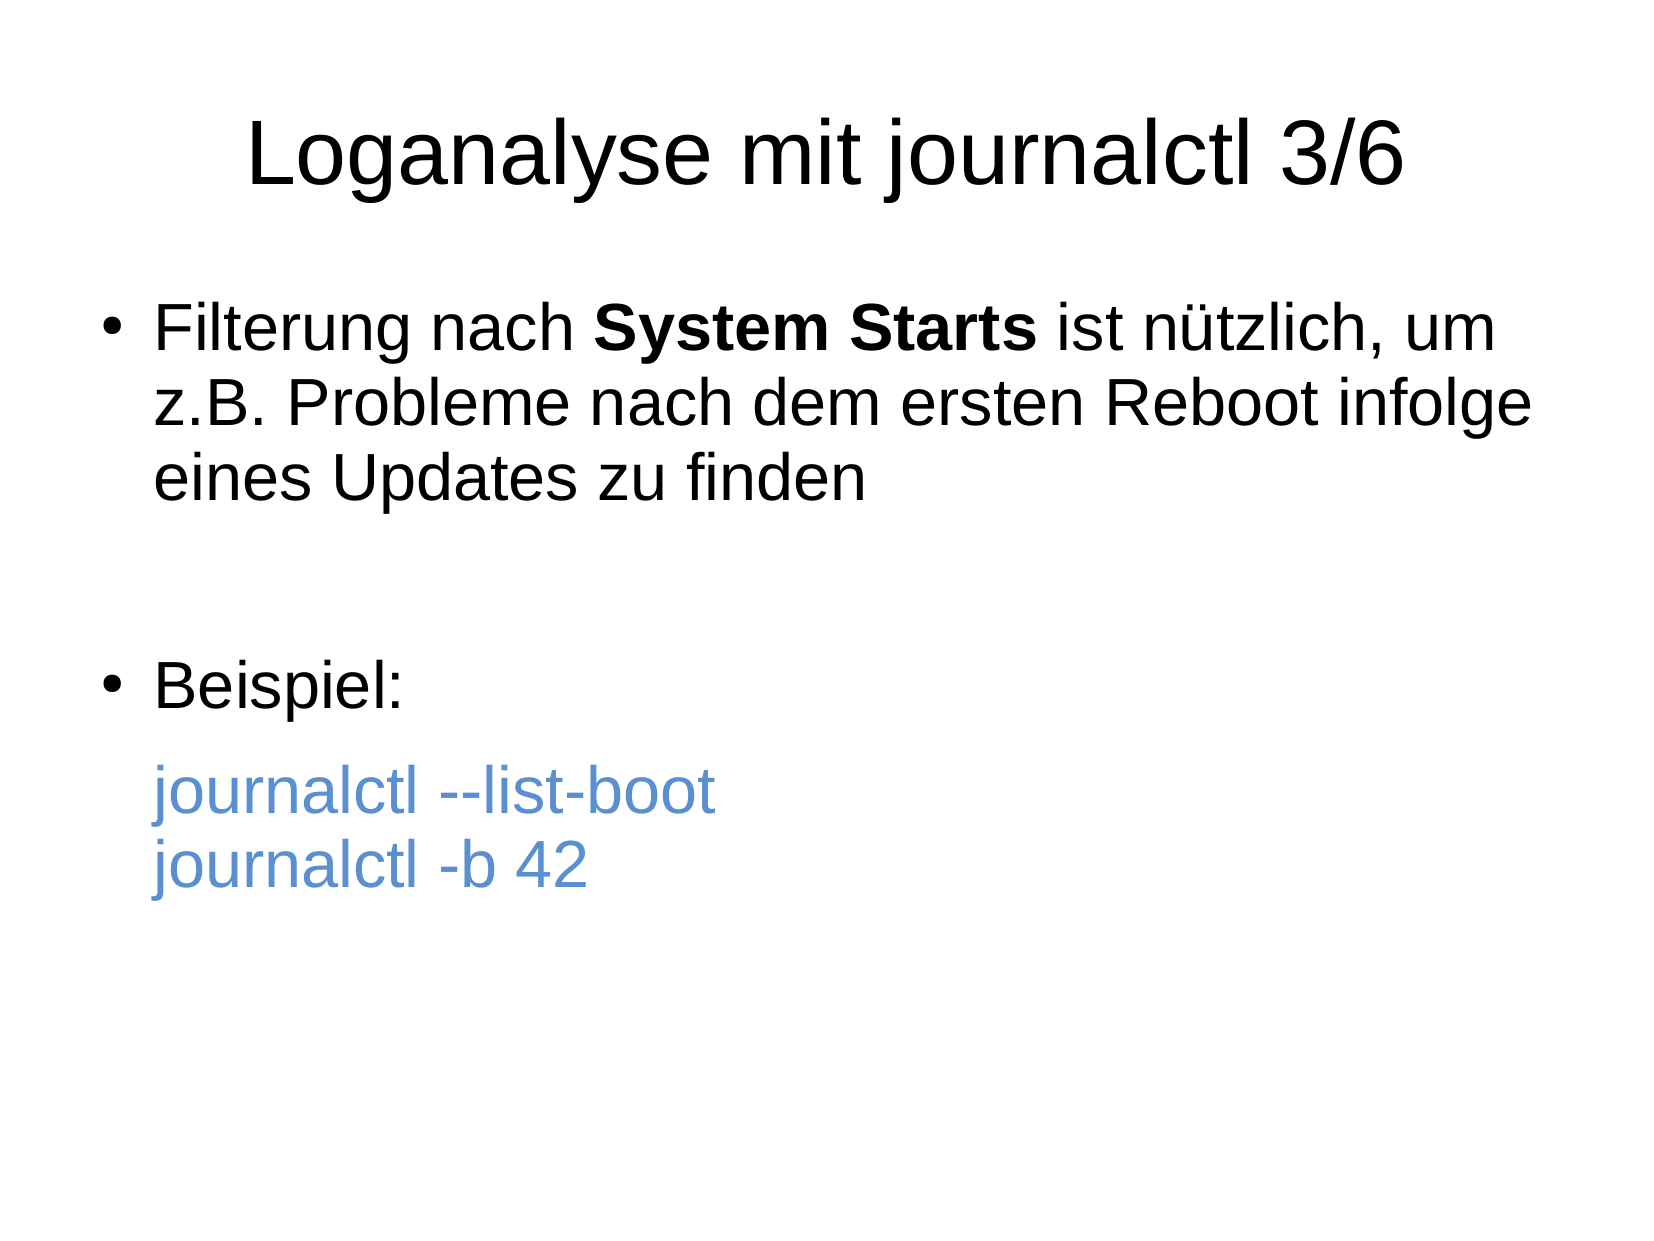

# Loganalyse mit journalctl 3/6
Filterung nach System Starts ist nützlich, um z.B. Probleme nach dem ersten Reboot infolge eines Updates zu finden
Beispiel:
journalctl --list-boot
journalctl -b 42